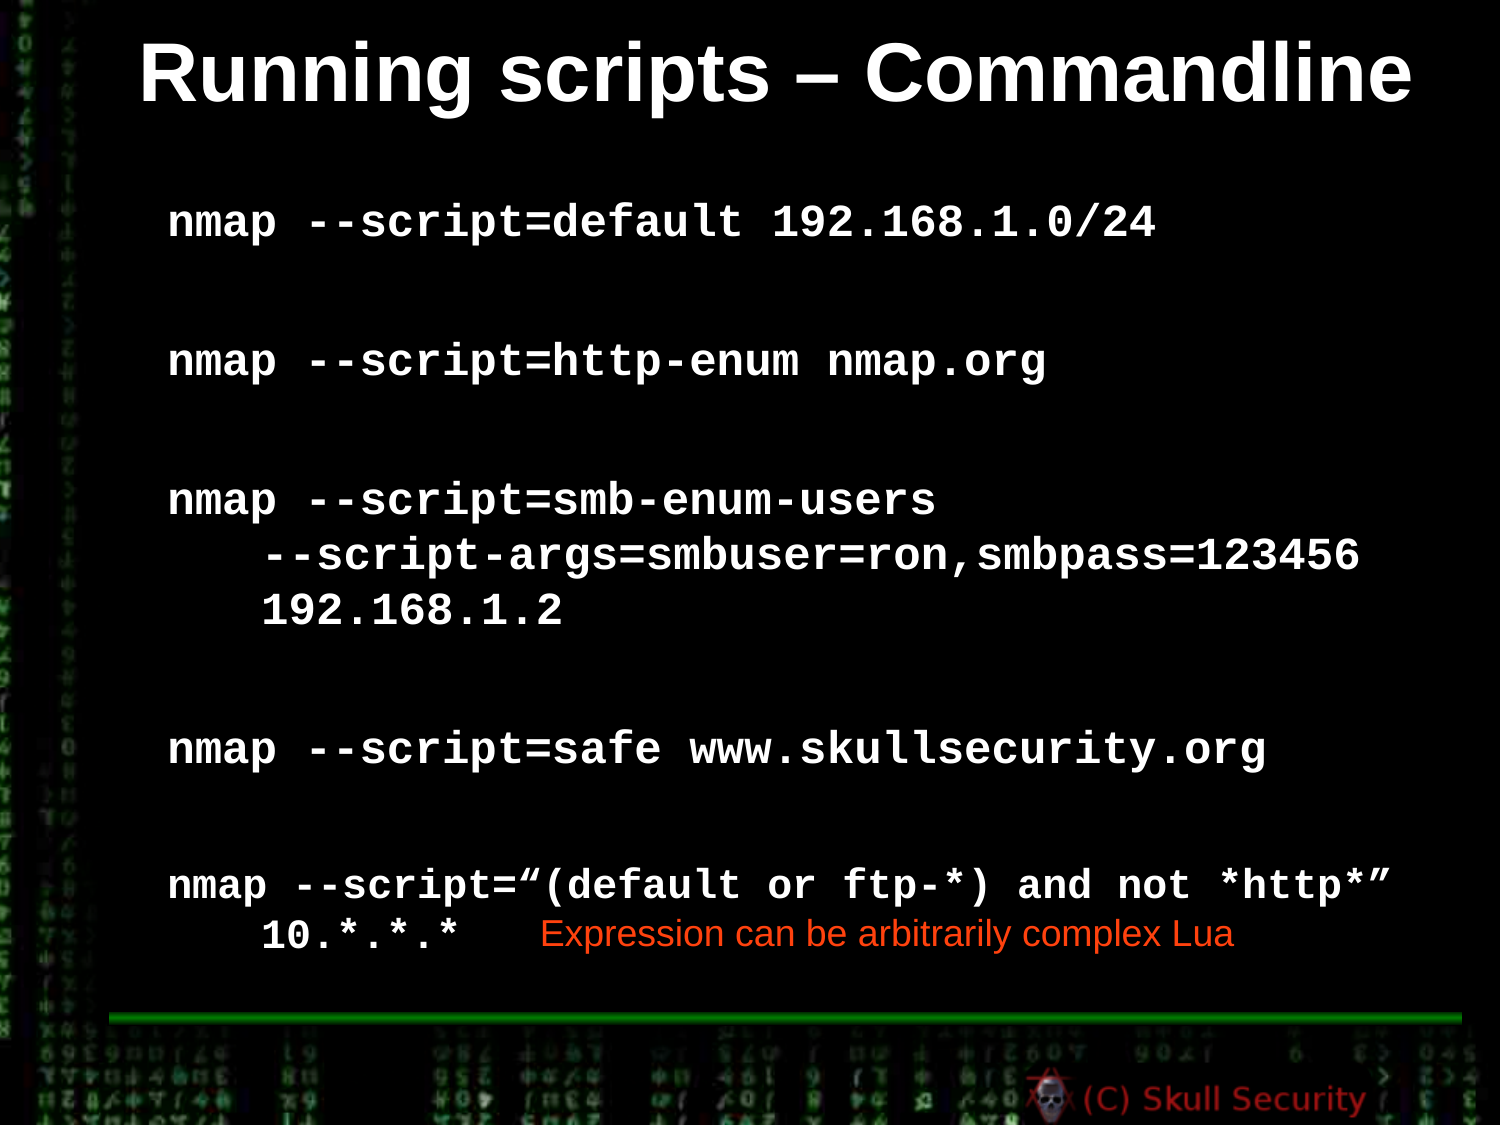

# Running scripts – Commandline
nmap --script=default 192.168.1.0/24
nmap --script=http-enum nmap.org
nmap --script=smb-enum-users
	--script-args=smbuser=ron,smbpass=123456
	192.168.1.2
nmap --script=safe www.skullsecurity.org
nmap --script=“(default or ftp-*) and not *http*”
	10.*.*.*
Expression can be arbitrarily complex Lua